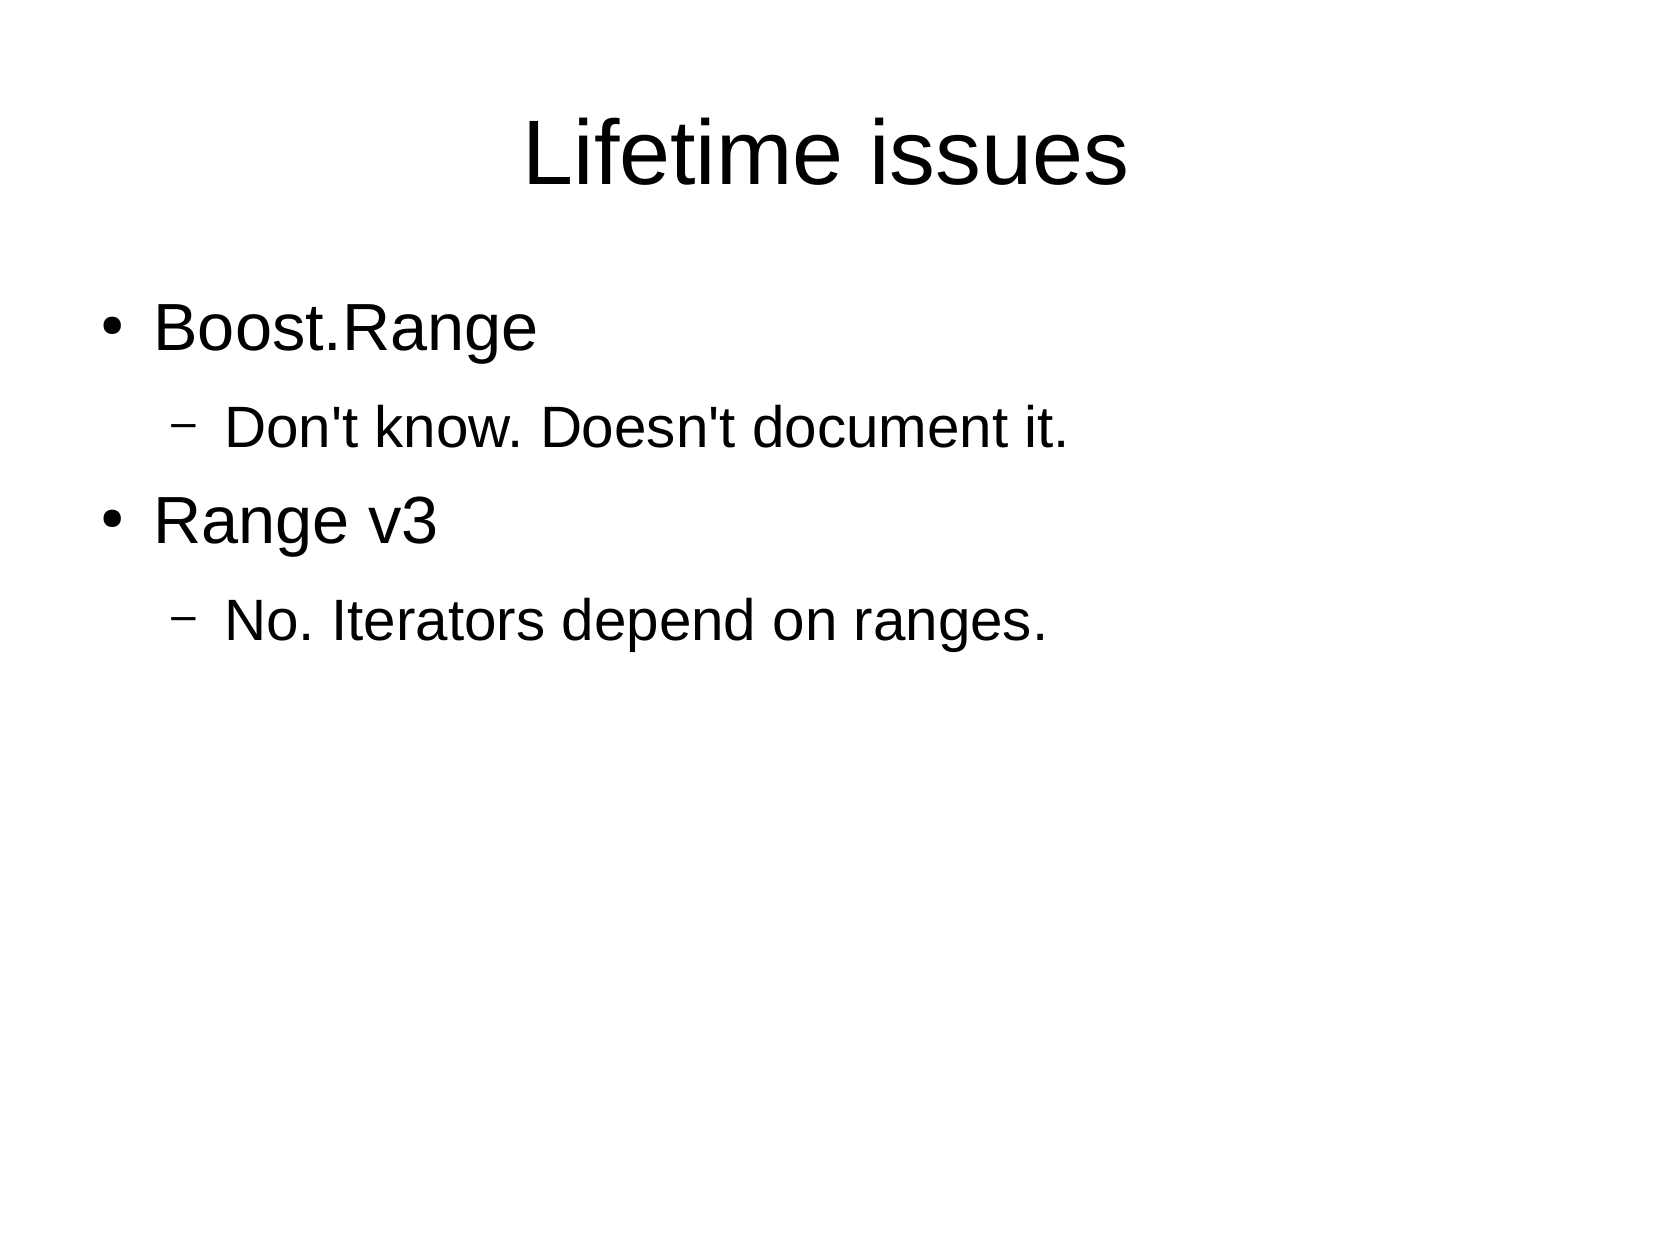

# Lifetime issues
Boost.Range
Don't know. Doesn't document it.
Range v3
No. Iterators depend on ranges.